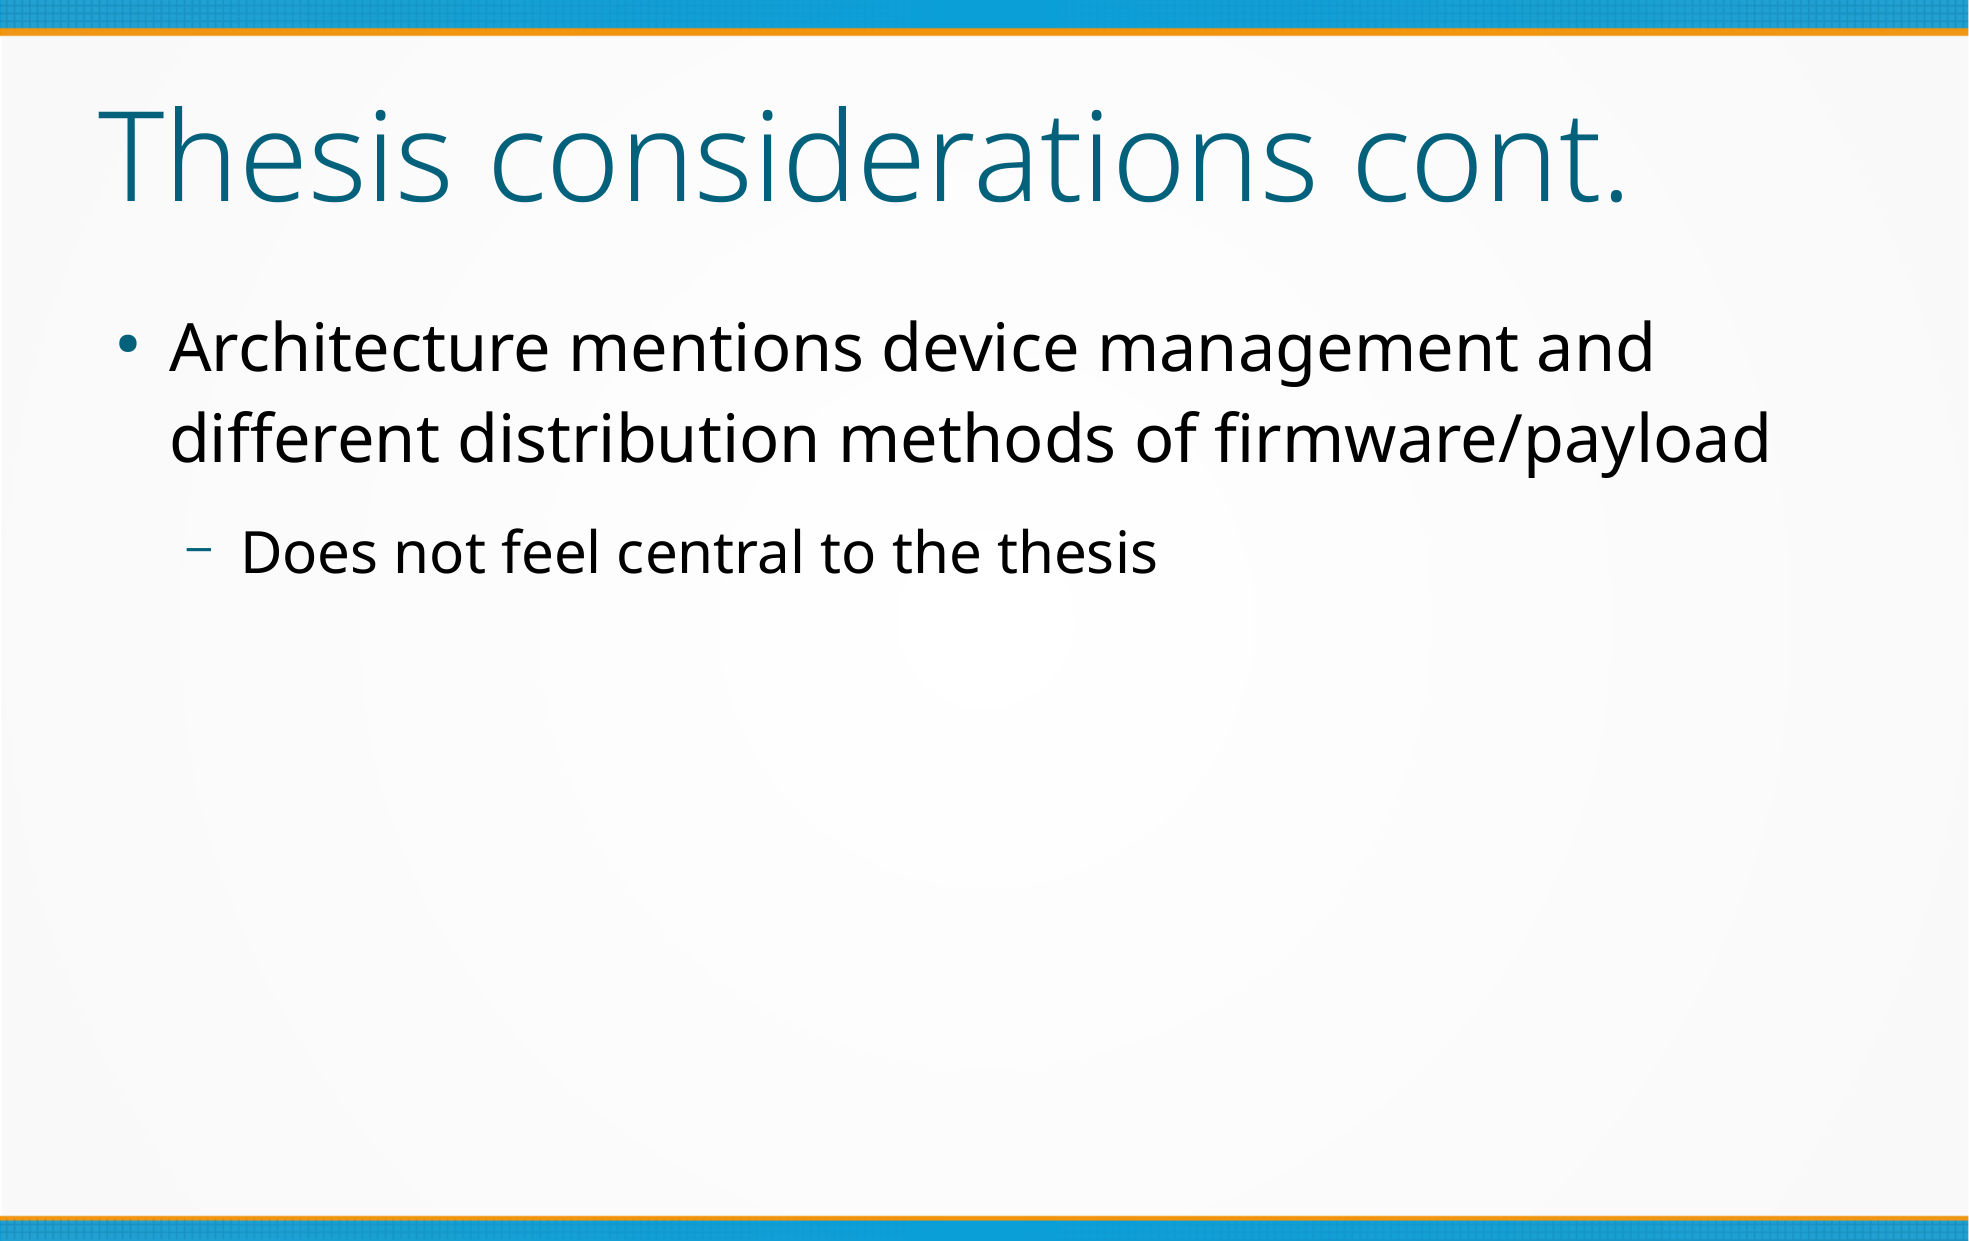

# Thesis considerations cont.
Architecture mentions device management and different distribution methods of firmware/payload
Does not feel central to the thesis